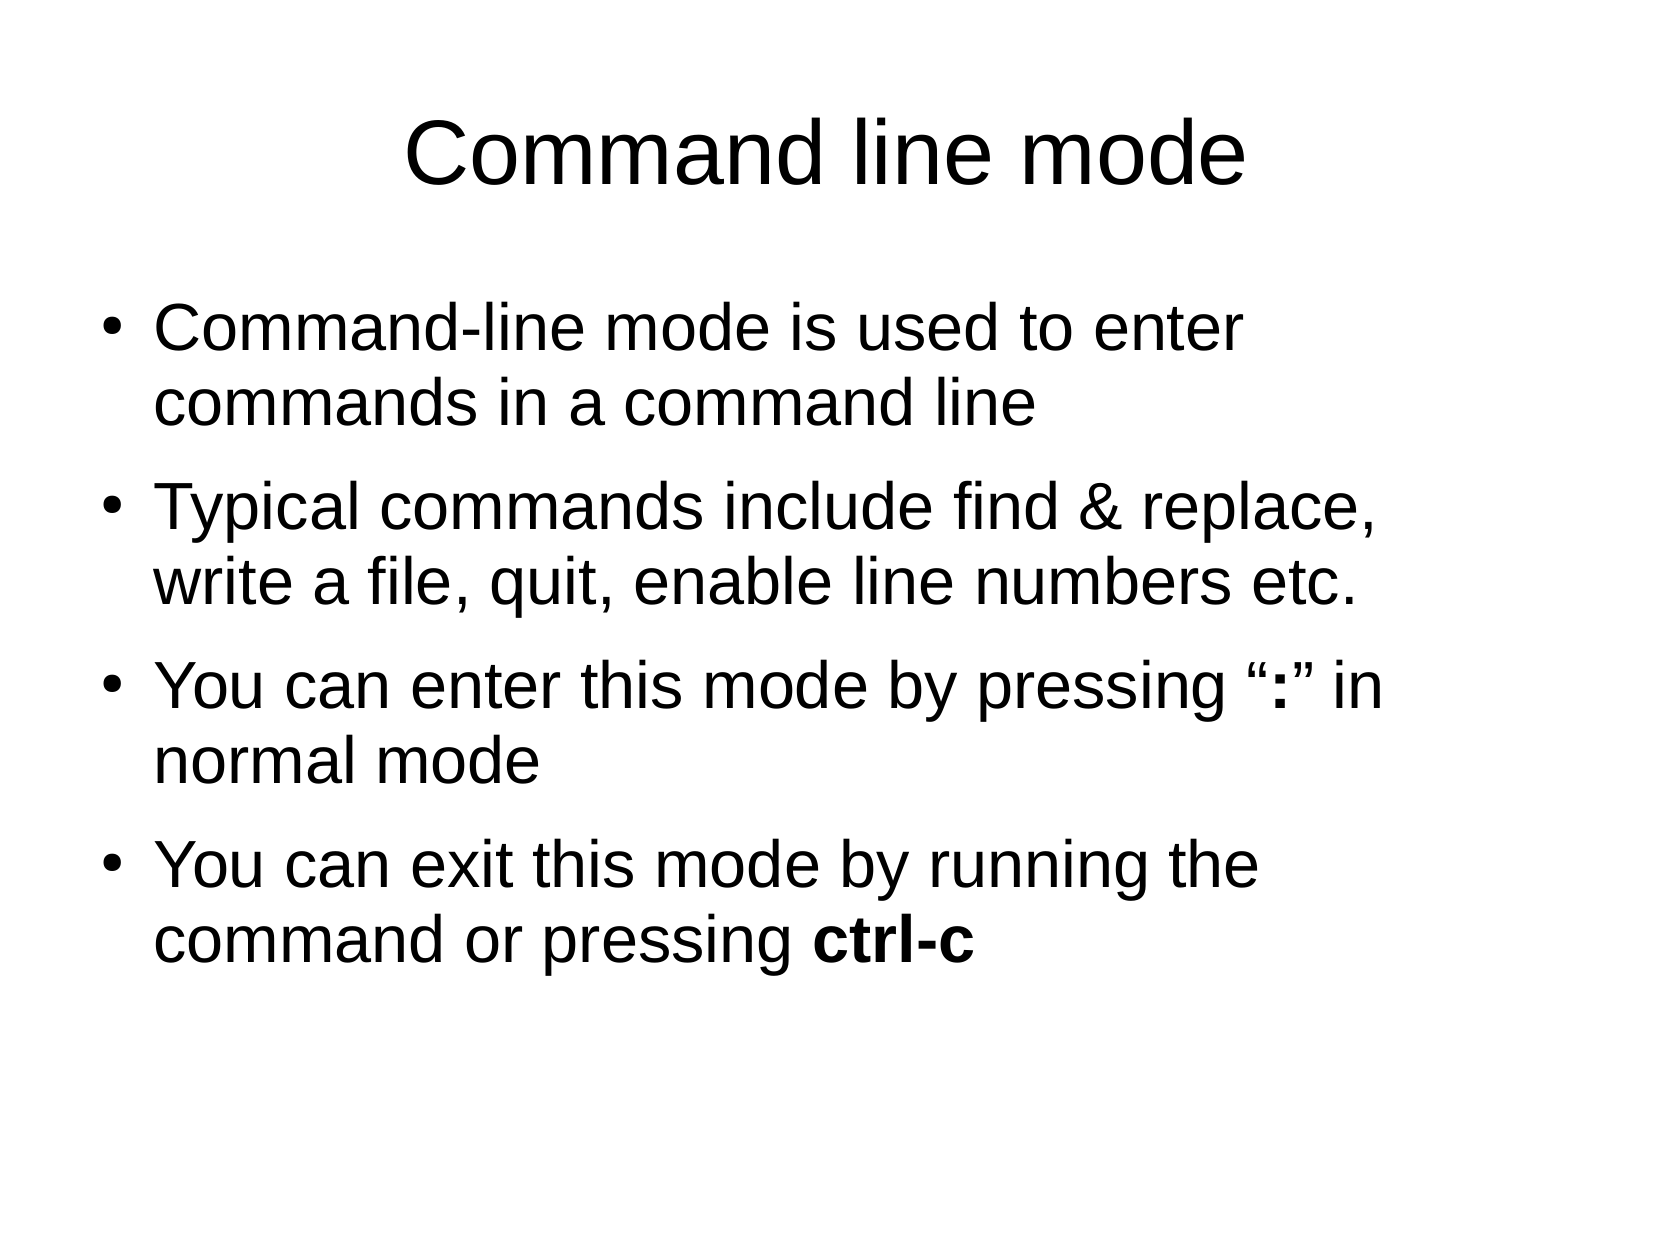

# Command line mode
Command-line mode is used to enter commands in a command line
Typical commands include find & replace, write a file, quit, enable line numbers etc.
You can enter this mode by pressing “:” in normal mode
You can exit this mode by running the command or pressing ctrl-c